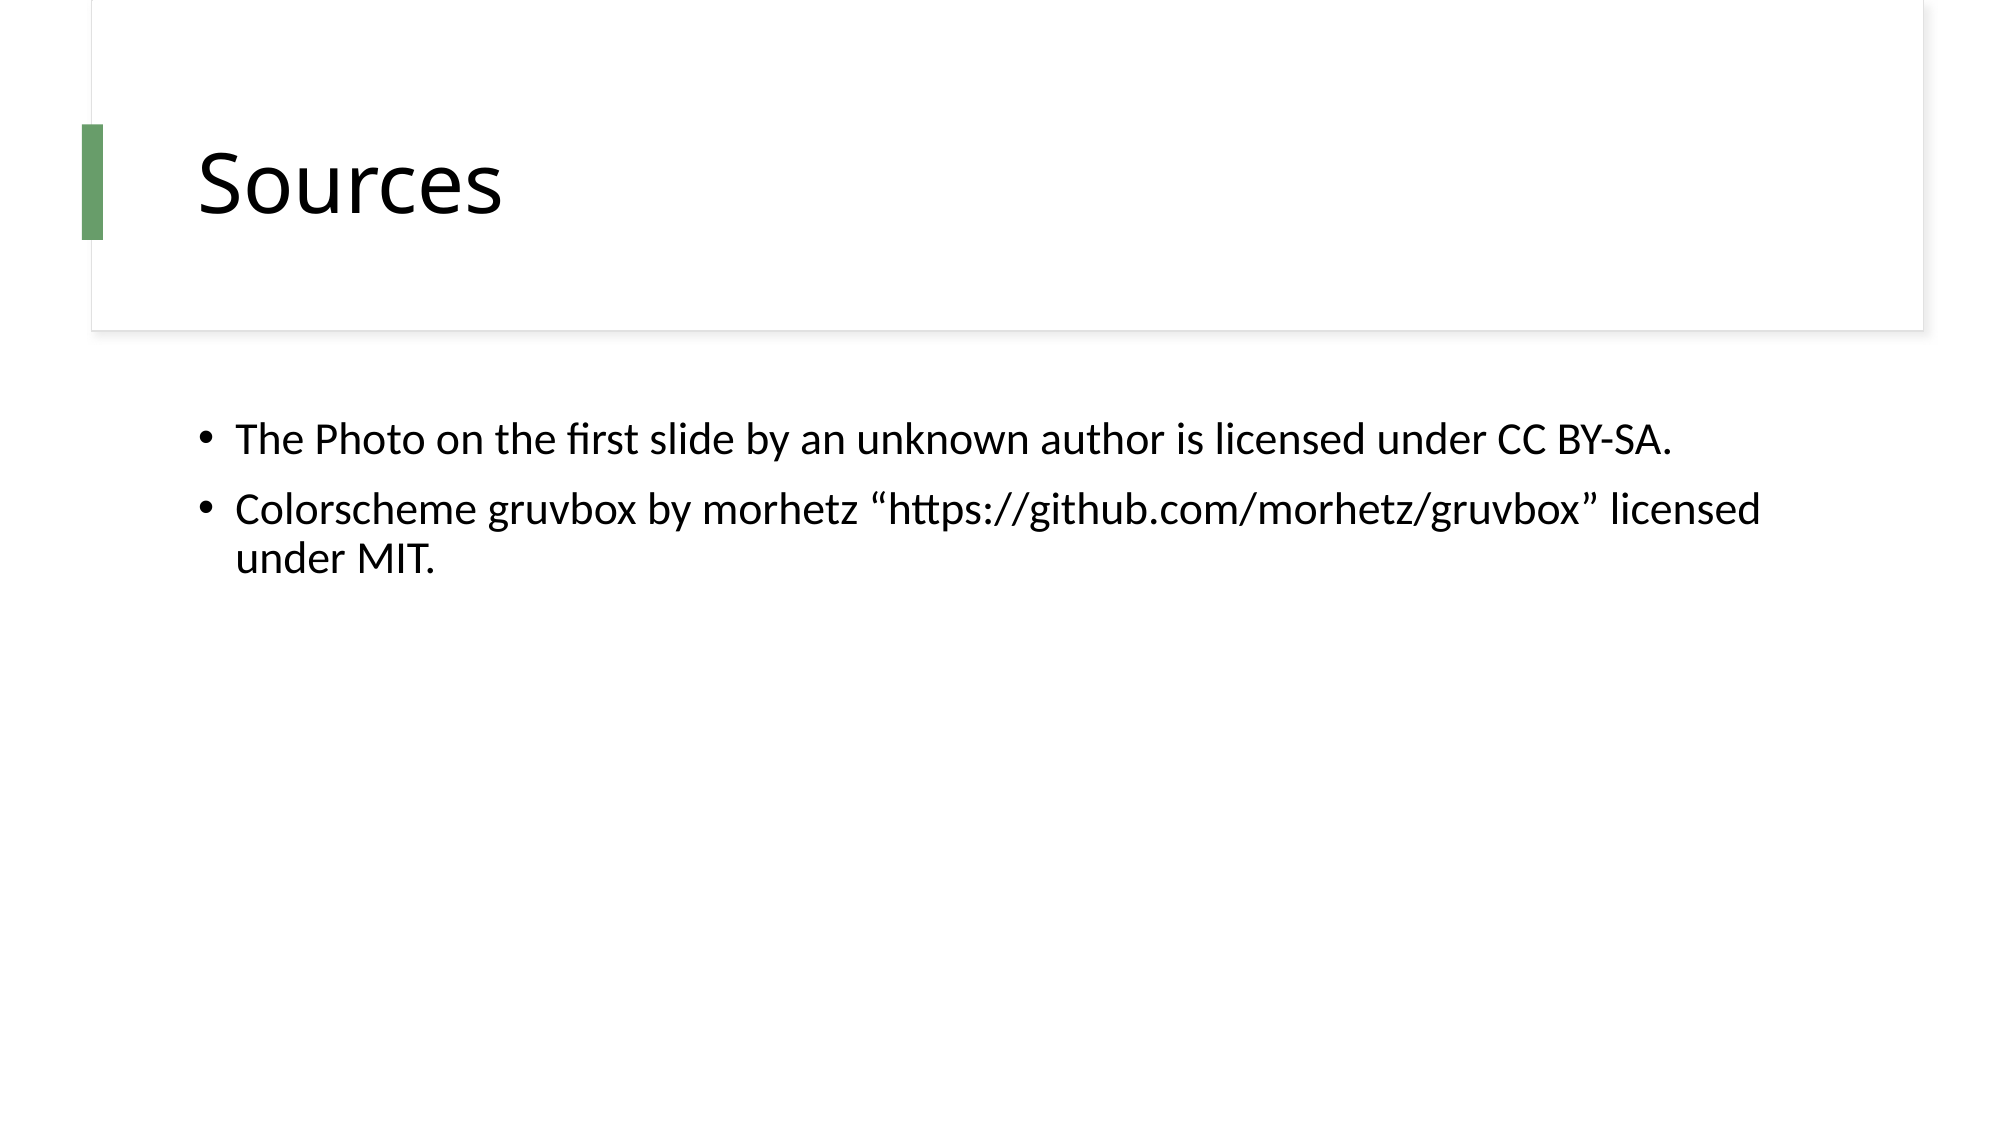

# Sources
The Photo on the first slide by an unknown author is licensed under CC BY-SA.
Colorscheme gruvbox by morhetz “https://github.com/morhetz/gruvbox” licensed under MIT.